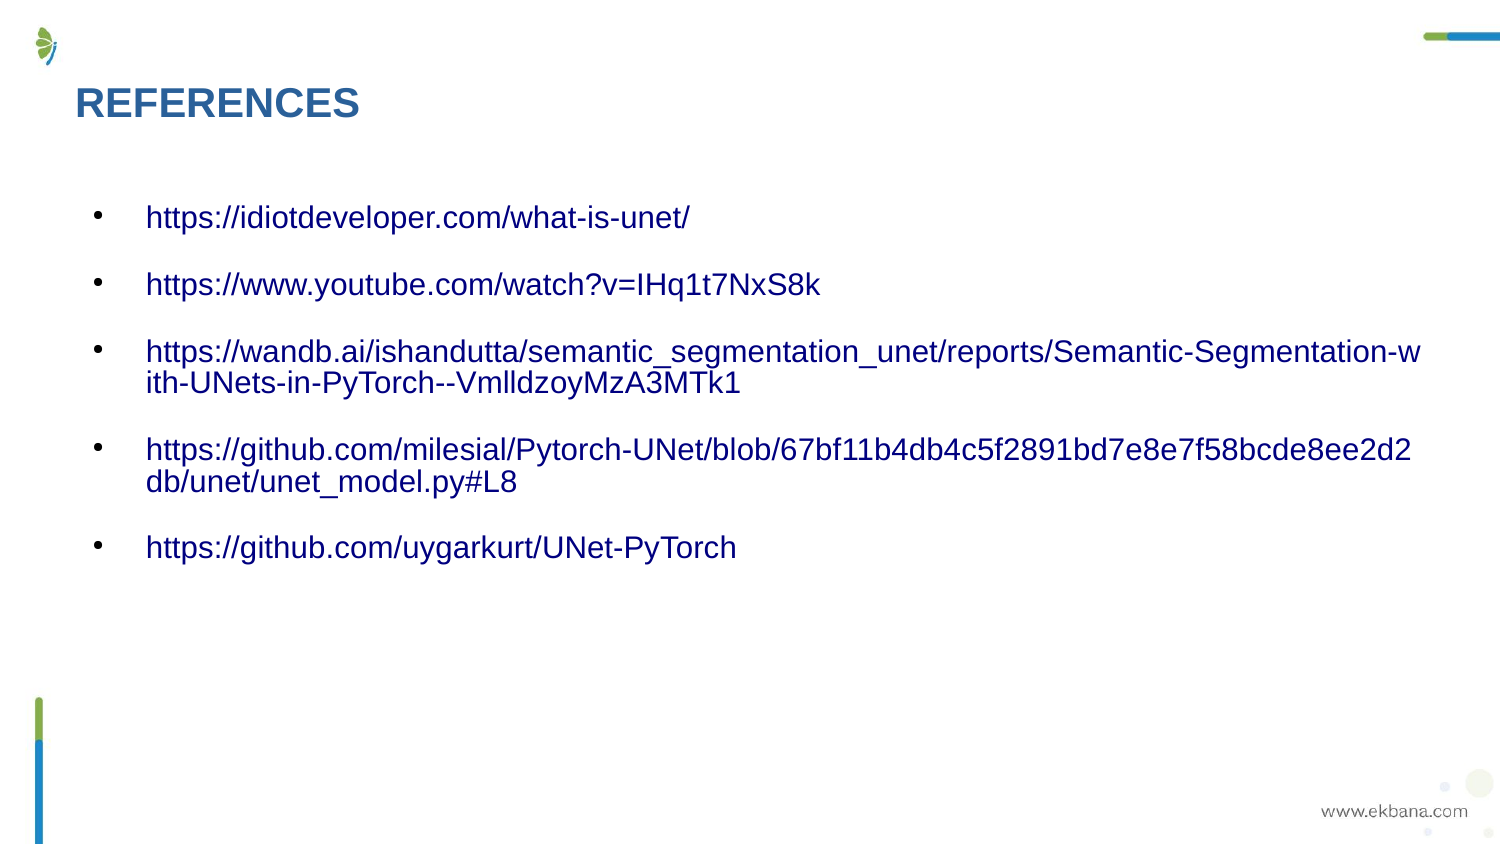

# REFERENCES
https://idiotdeveloper.com/what-is-unet/
https://www.youtube.com/watch?v=IHq1t7NxS8k
https://wandb.ai/ishandutta/semantic_segmentation_unet/reports/Semantic-Segmentation-with-UNets-in-PyTorch--VmlldzoyMzA3MTk1
https://github.com/milesial/Pytorch-UNet/blob/67bf11b4db4c5f2891bd7e8e7f58bcde8ee2d2db/unet/unet_model.py#L8
https://github.com/uygarkurt/UNet-PyTorch